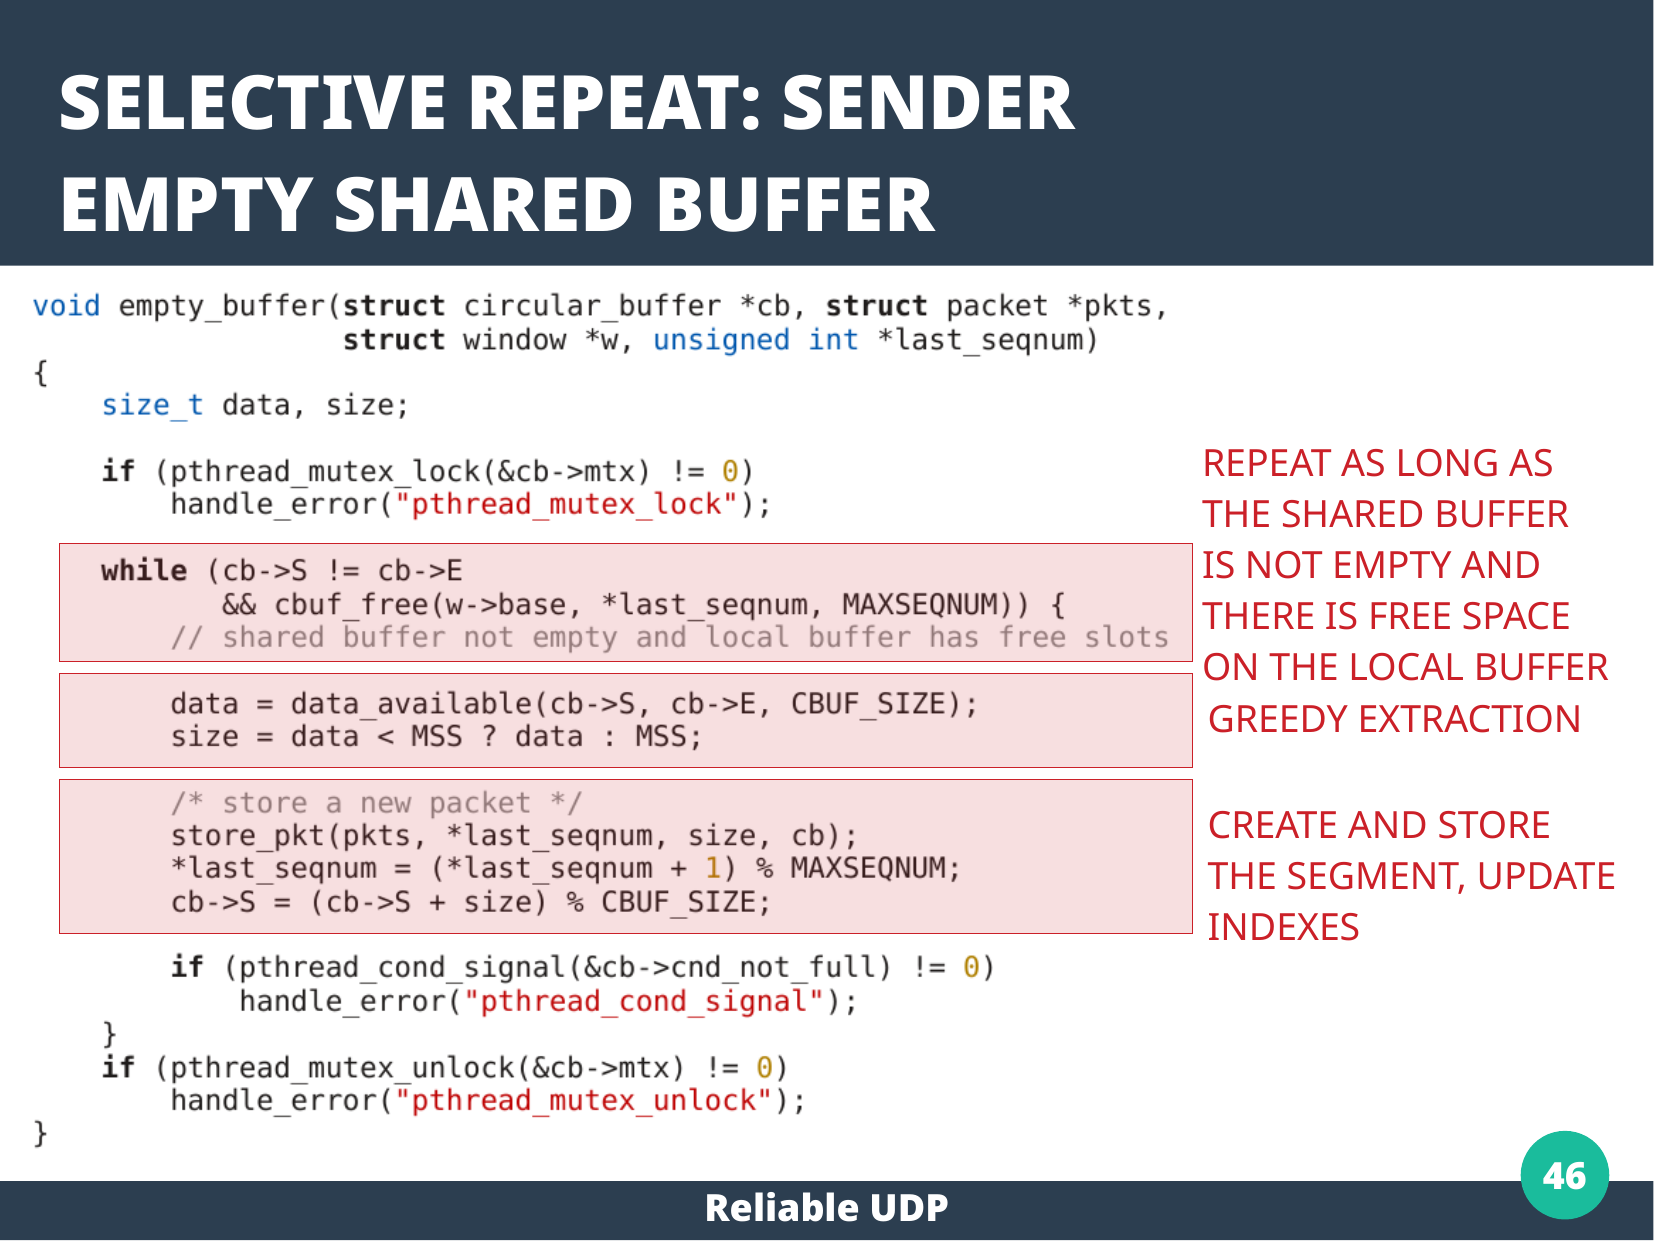

# SELECTIVE REPEAT: SENDER EMPTY SHARED BUFFER
REPEAT AS LONG AS
THE SHARED BUFFER
IS NOT EMPTY AND
THERE IS FREE SPACE
ON THE LOCAL BUFFER
GREEDY EXTRACTION
CREATE AND STORE
THE SEGMENT, UPDATE
INDEXES
46
Reliable UDP